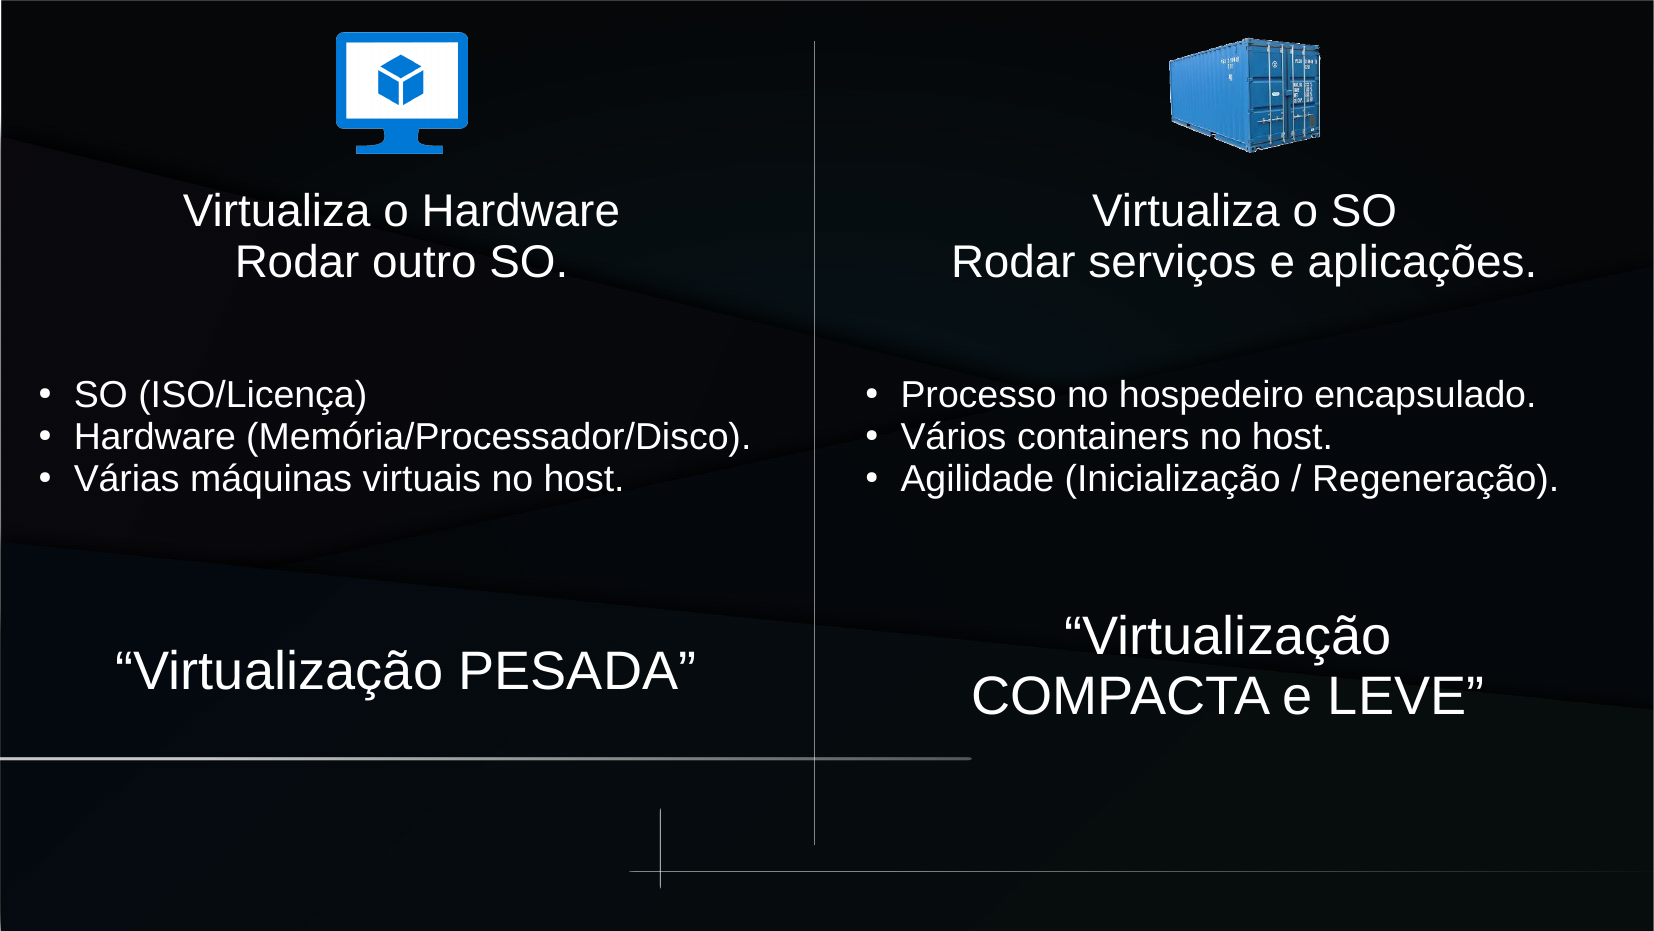

Virtualiza o Hardware
Rodar outro SO.
Virtualiza o SO
Rodar serviços e aplicações.
SO (ISO/Licença)
Hardware (Memória/Processador/Disco).
Várias máquinas virtuais no host.
Processo no hospedeiro encapsulado.
Vários containers no host.
Agilidade (Inicialização / Regeneração).
“Virtualização
COMPACTA e LEVE”
“Virtualização PESADA”